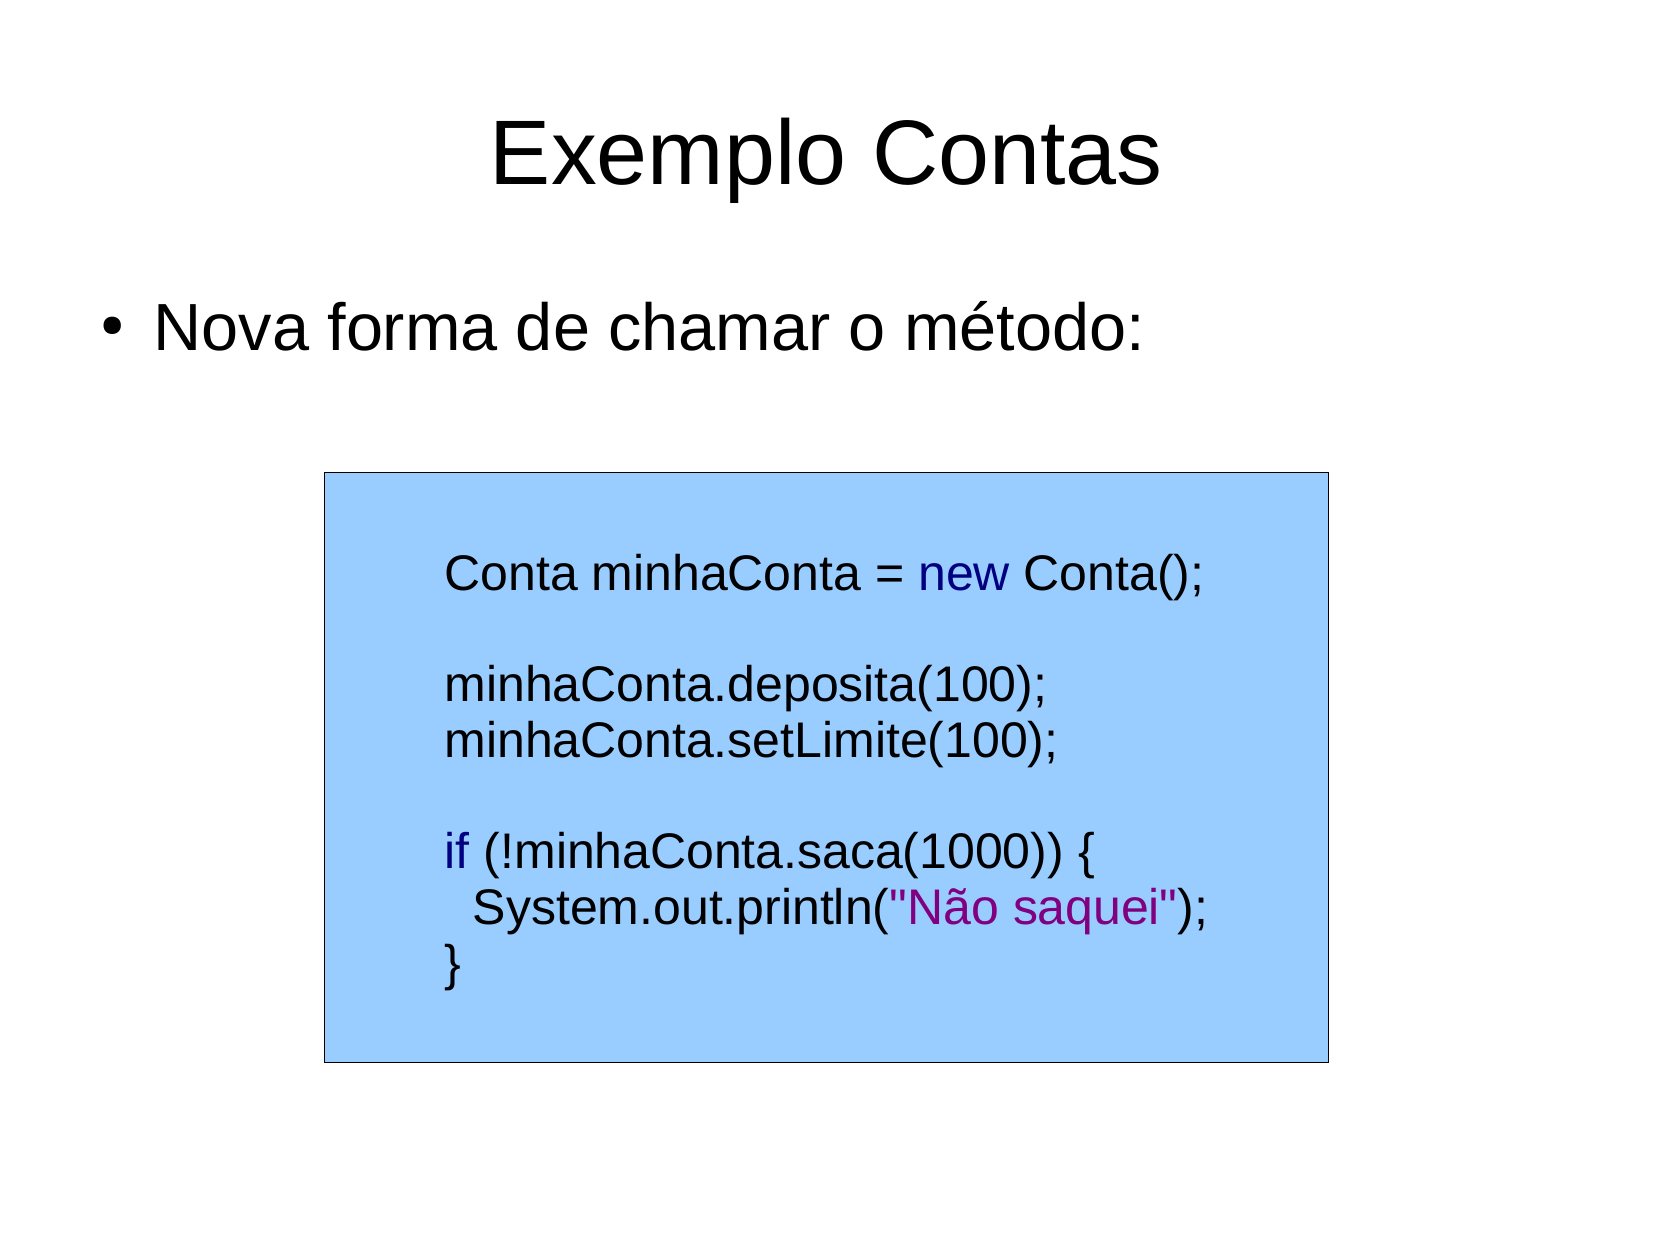

# Exemplo Contas
Nova forma de chamar o método:
Conta minhaConta = new Conta();
minhaConta.deposita(100);
minhaConta.setLimite(100);
if (!minhaConta.saca(1000)) {
 System.out.println("Não saquei");
}